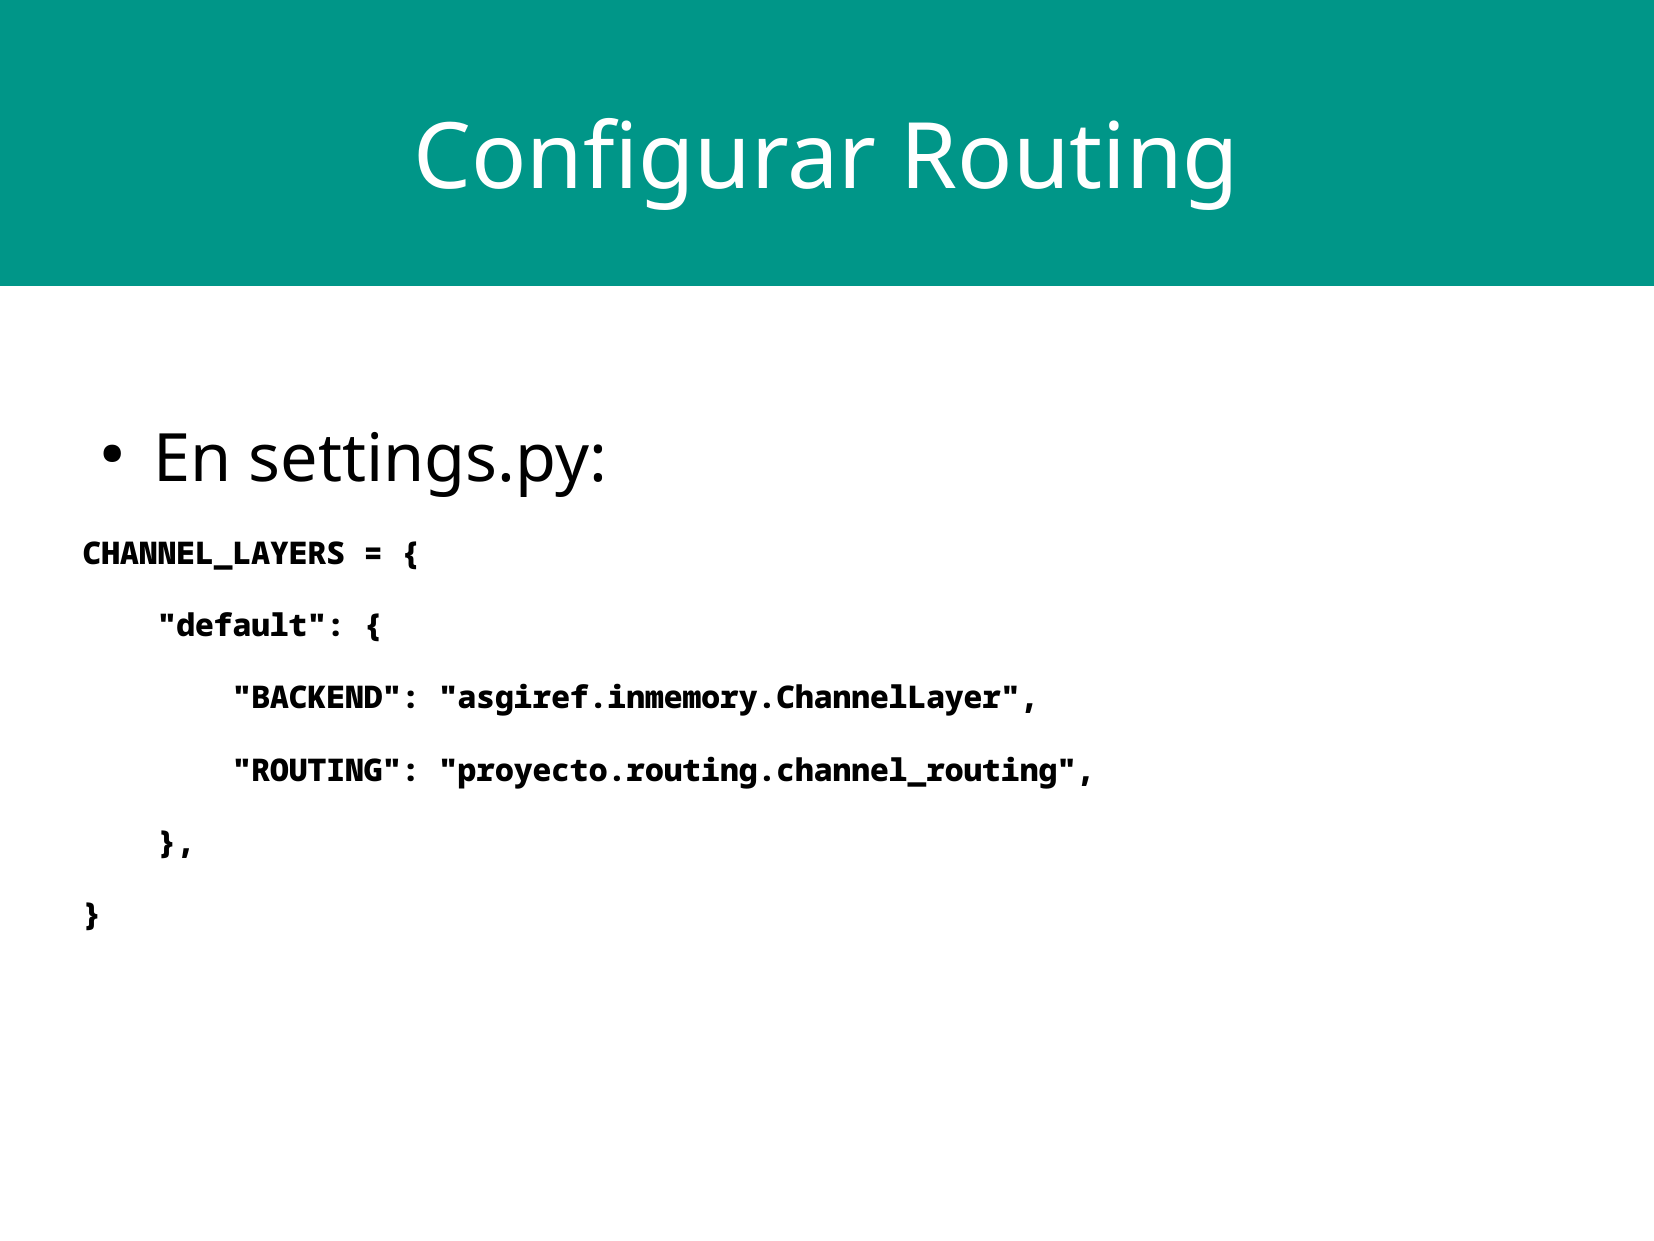

# Configurar Routing
En settings.py:
CHANNEL_LAYERS = {
 "default": {
 "BACKEND": "asgiref.inmemory.ChannelLayer",
 "ROUTING": "proyecto.routing.channel_routing",
 },
}